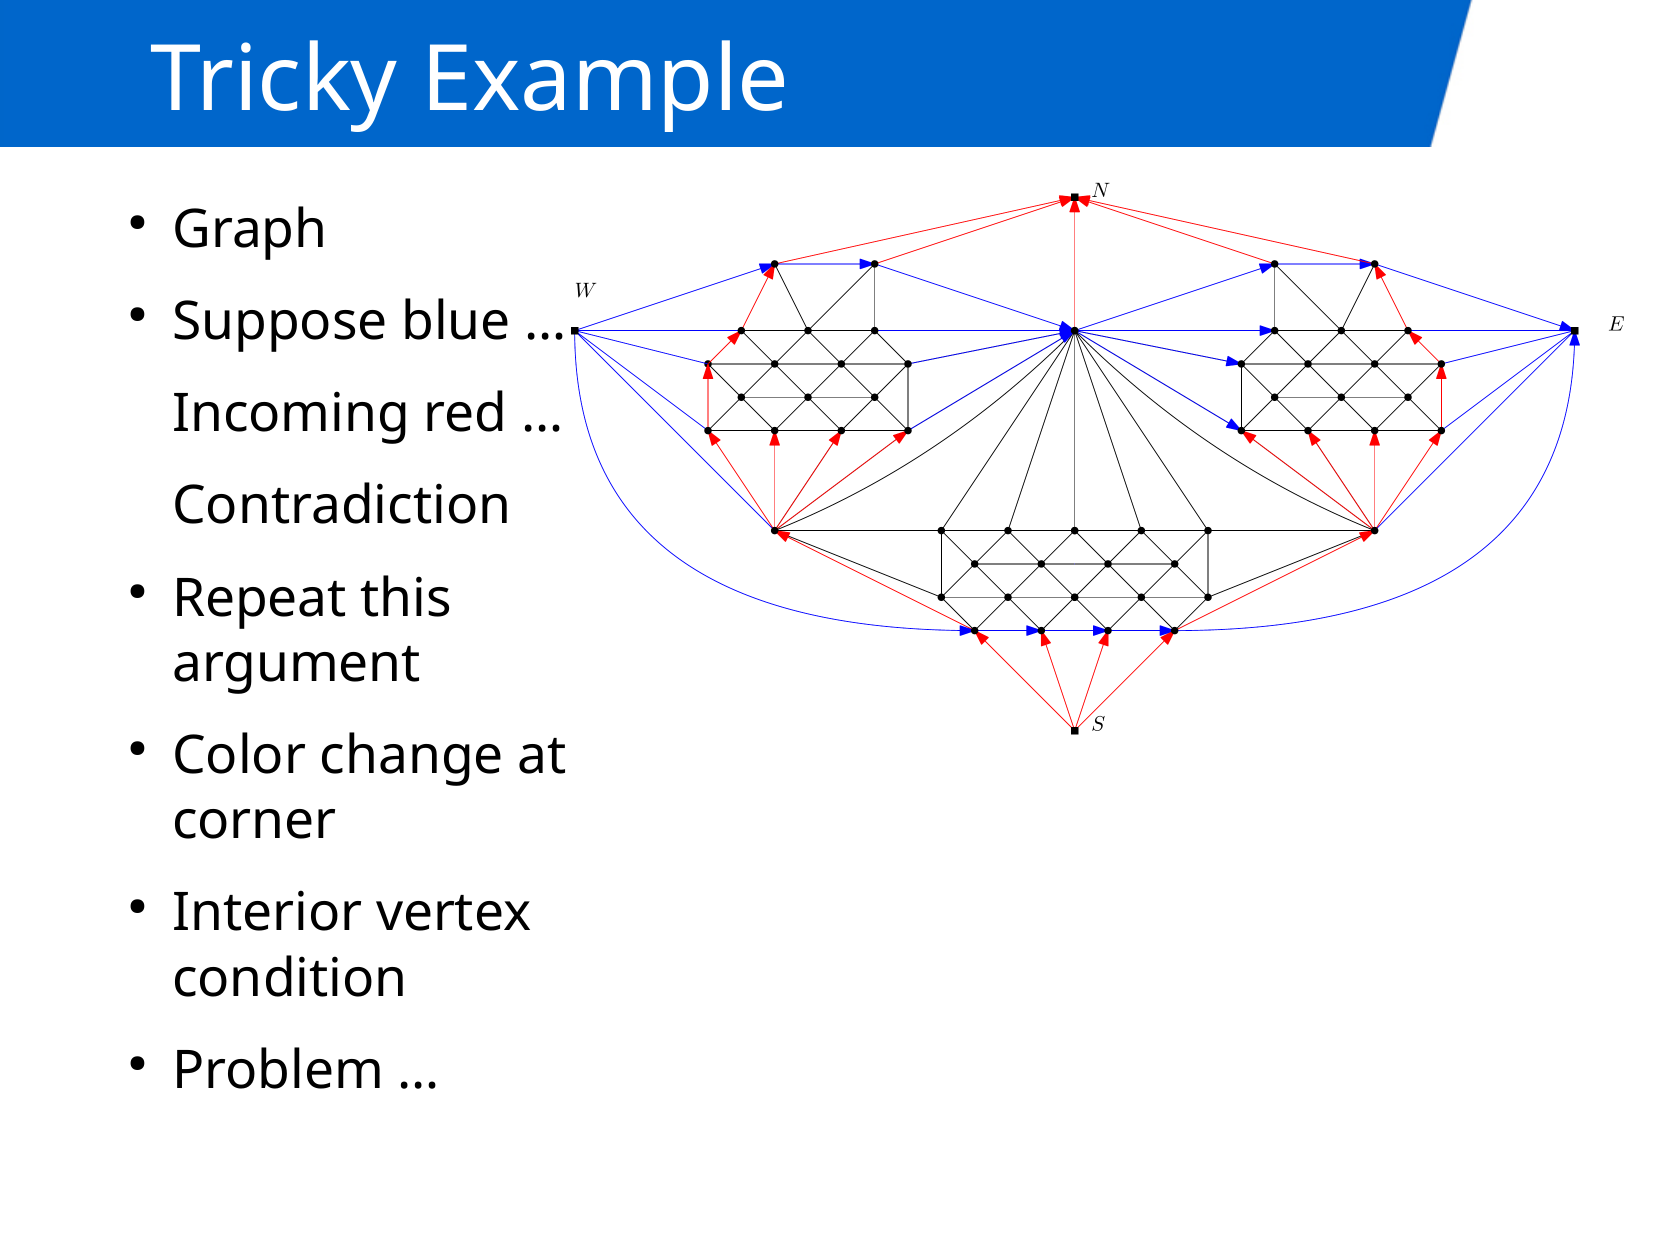

# Tricky Example
Graph
Suppose blue …
Incoming red …
Contradiction
Repeat this argument
Color change at corner
Interior vertex condition
Problem …